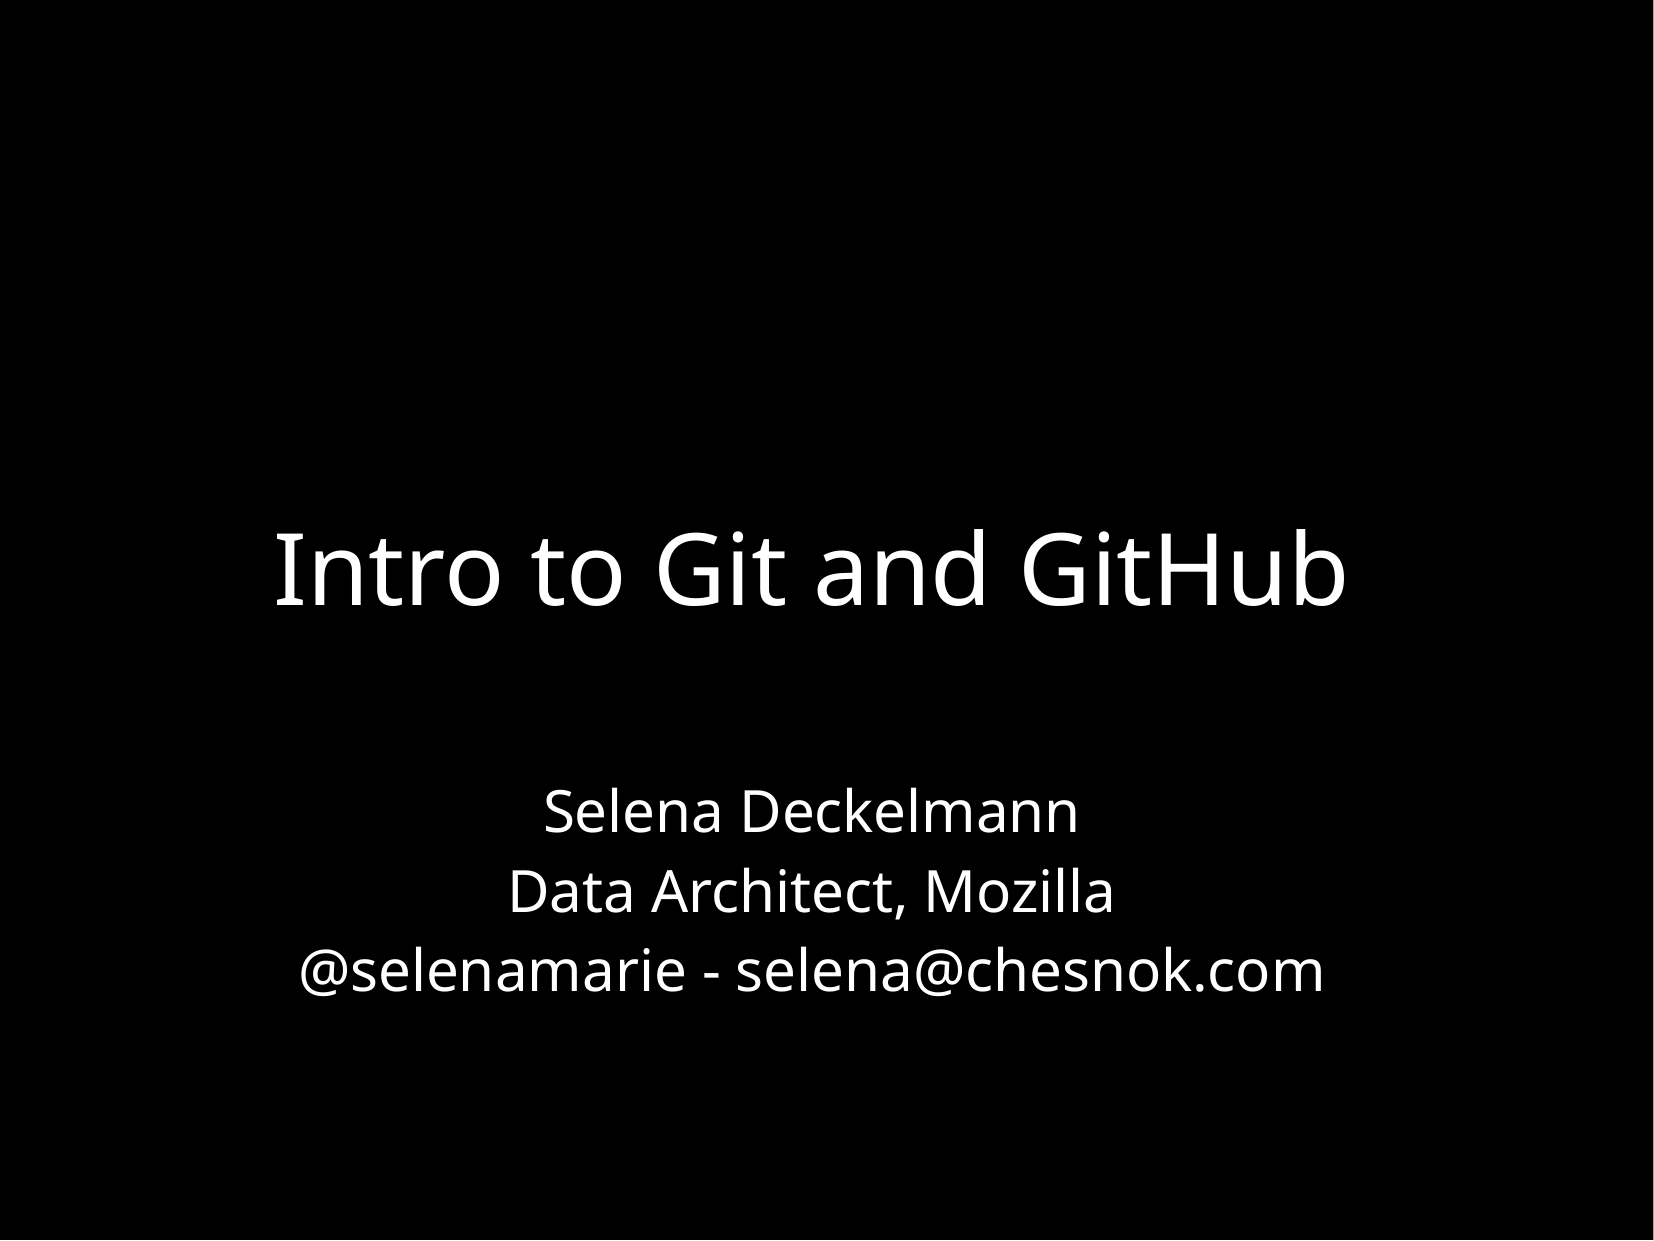

# Intro to Git and GitHub
Selena Deckelmann
Data Architect, Mozilla
@selenamarie - selena@chesnok.com